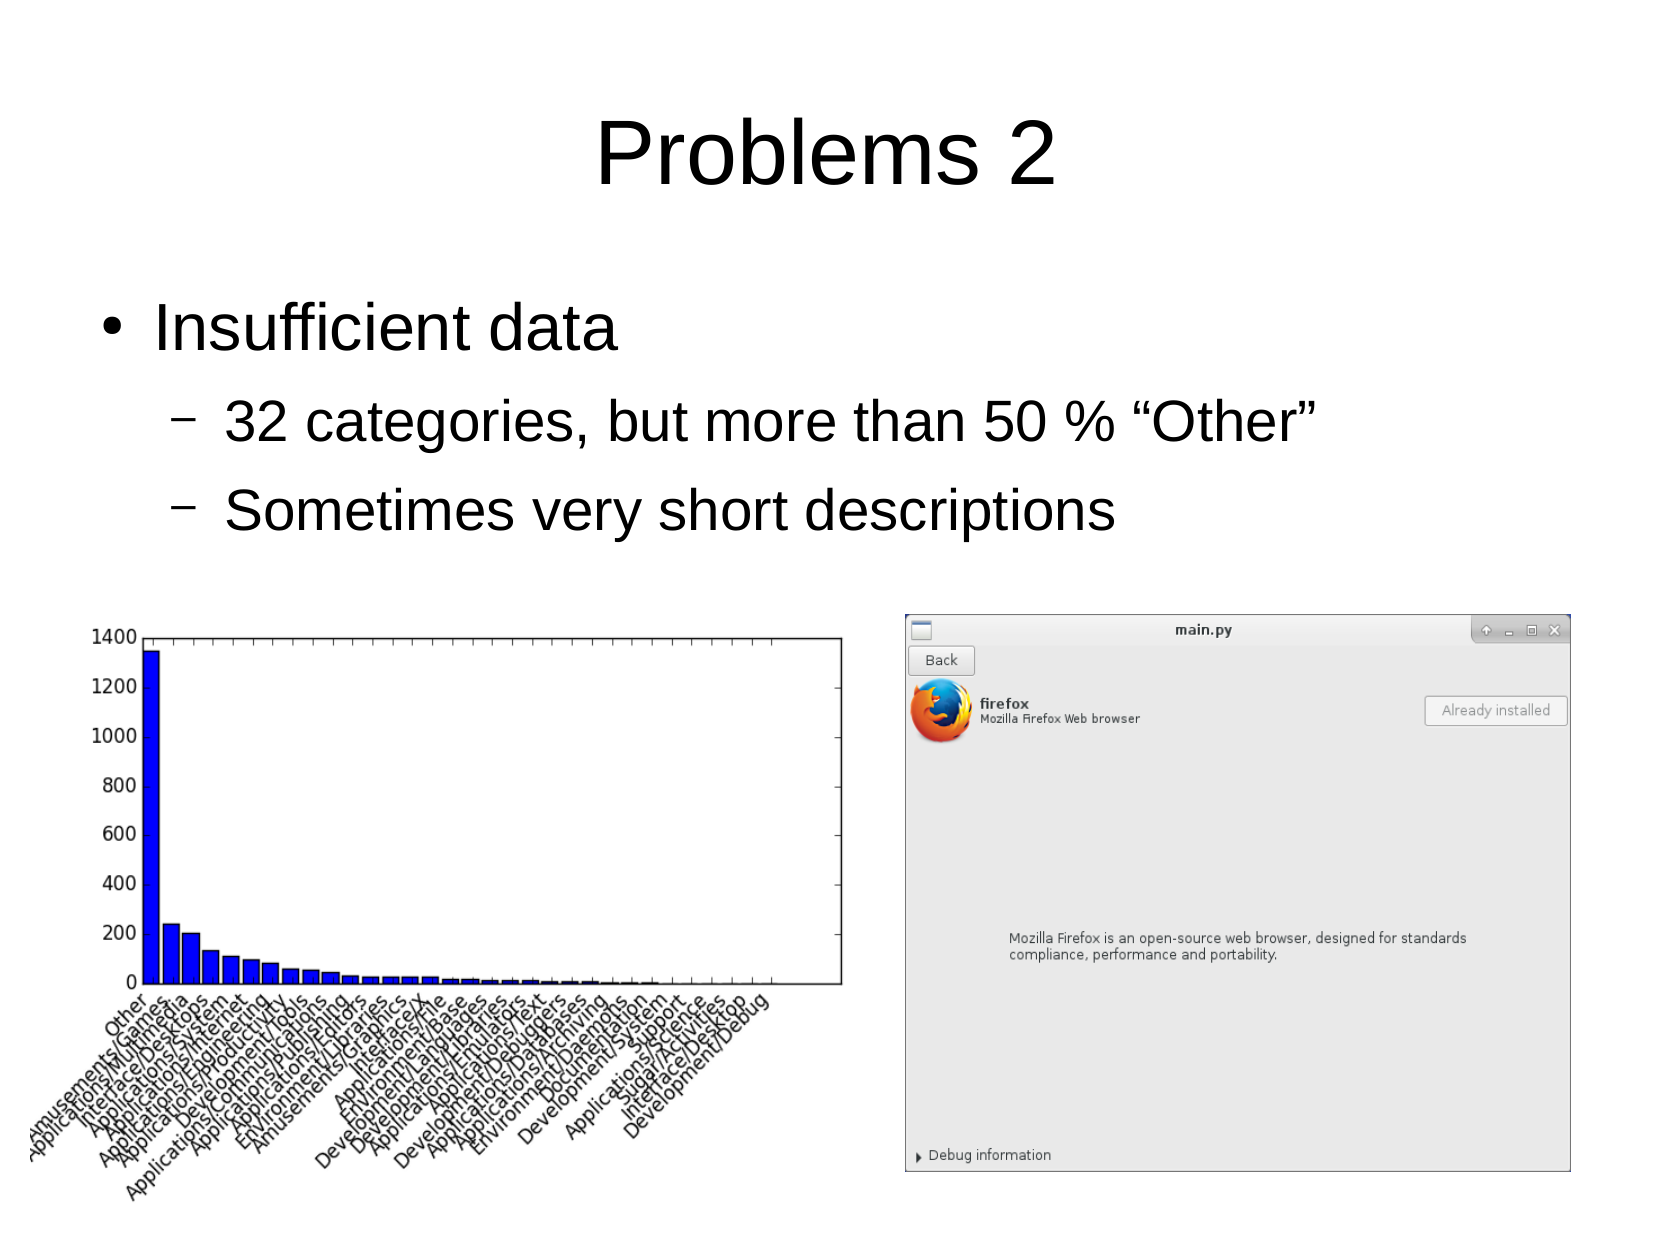

# Problems 2
Insufficient data
32 categories, but more than 50 % “Other”
Sometimes very short descriptions